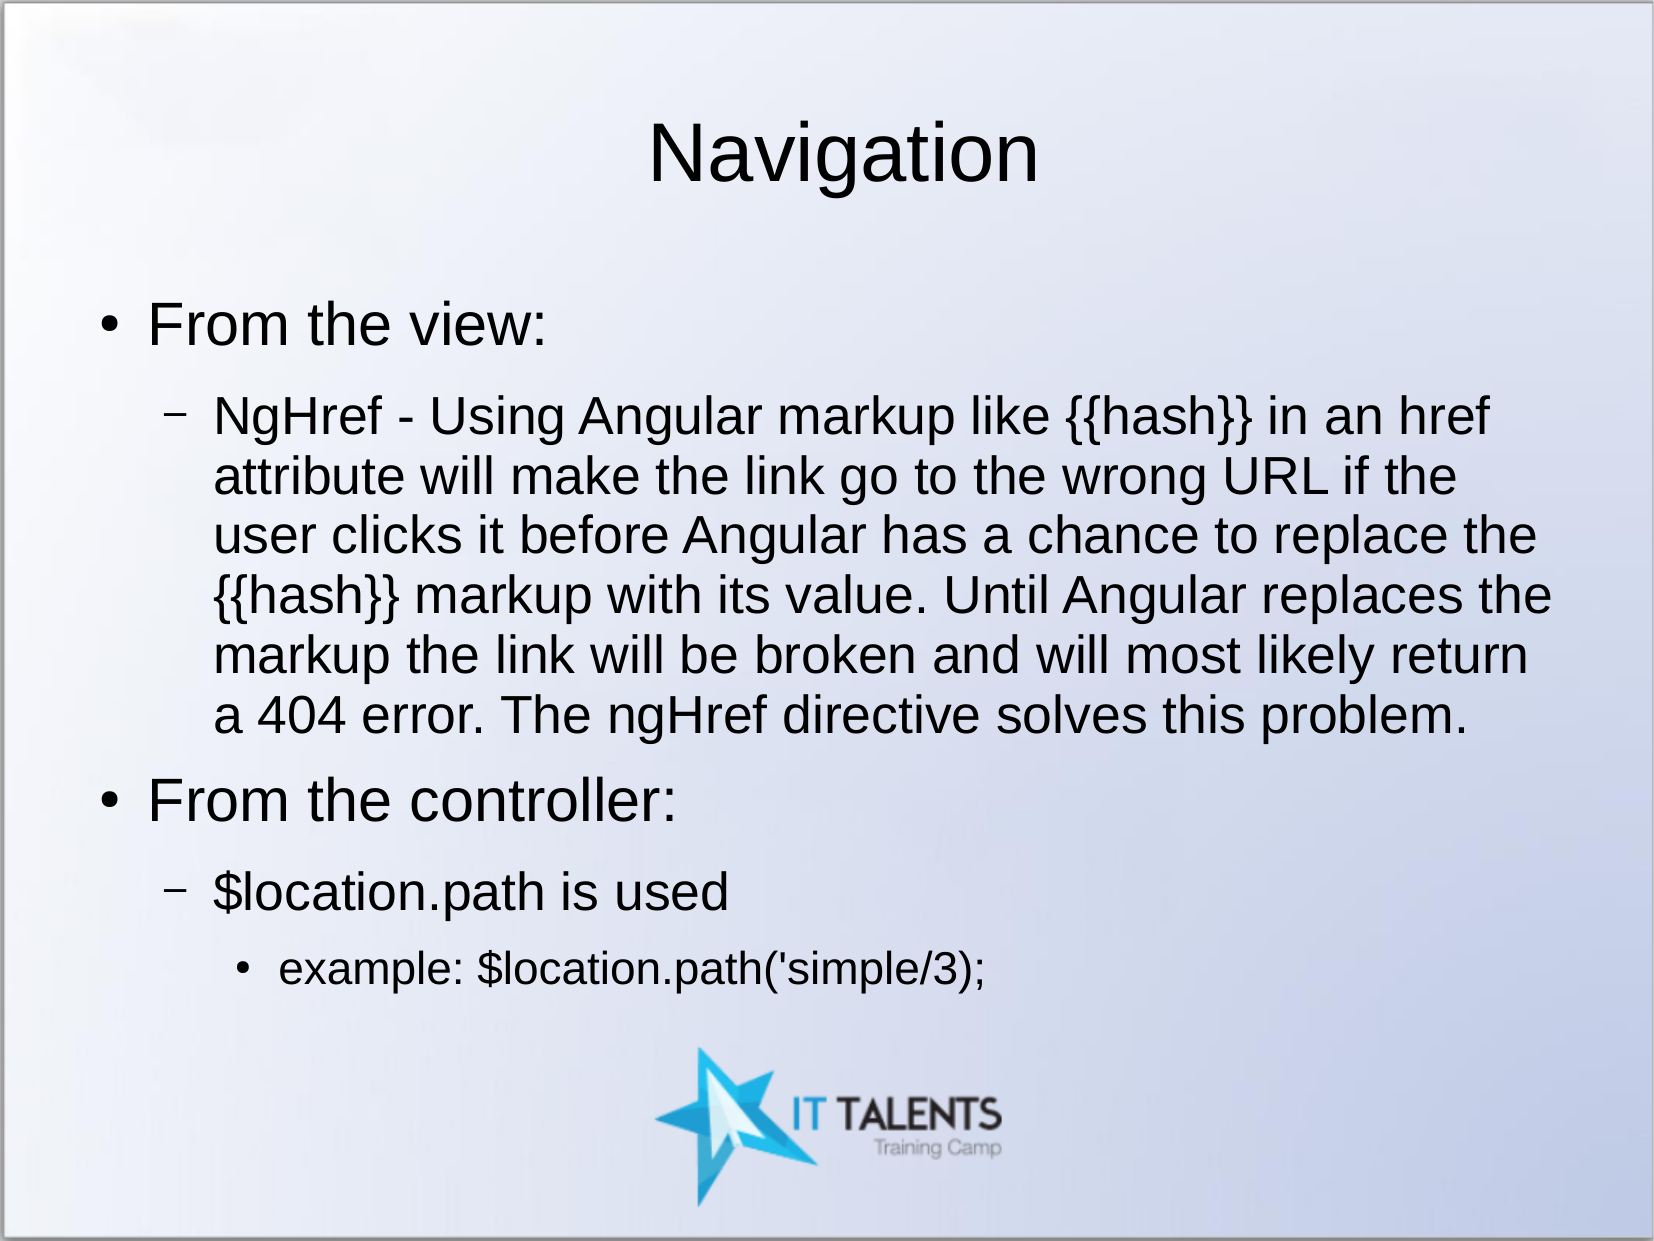

# Navigation
From the view:
NgHref - Using Angular markup like {{hash}} in an href attribute will make the link go to the wrong URL if the user clicks it before Angular has a chance to replace the {{hash}} markup with its value. Until Angular replaces the markup the link will be broken and will most likely return a 404 error. The ngHref directive solves this problem.
From the controller:
$location.path is used
example: $location.path('simple/3);